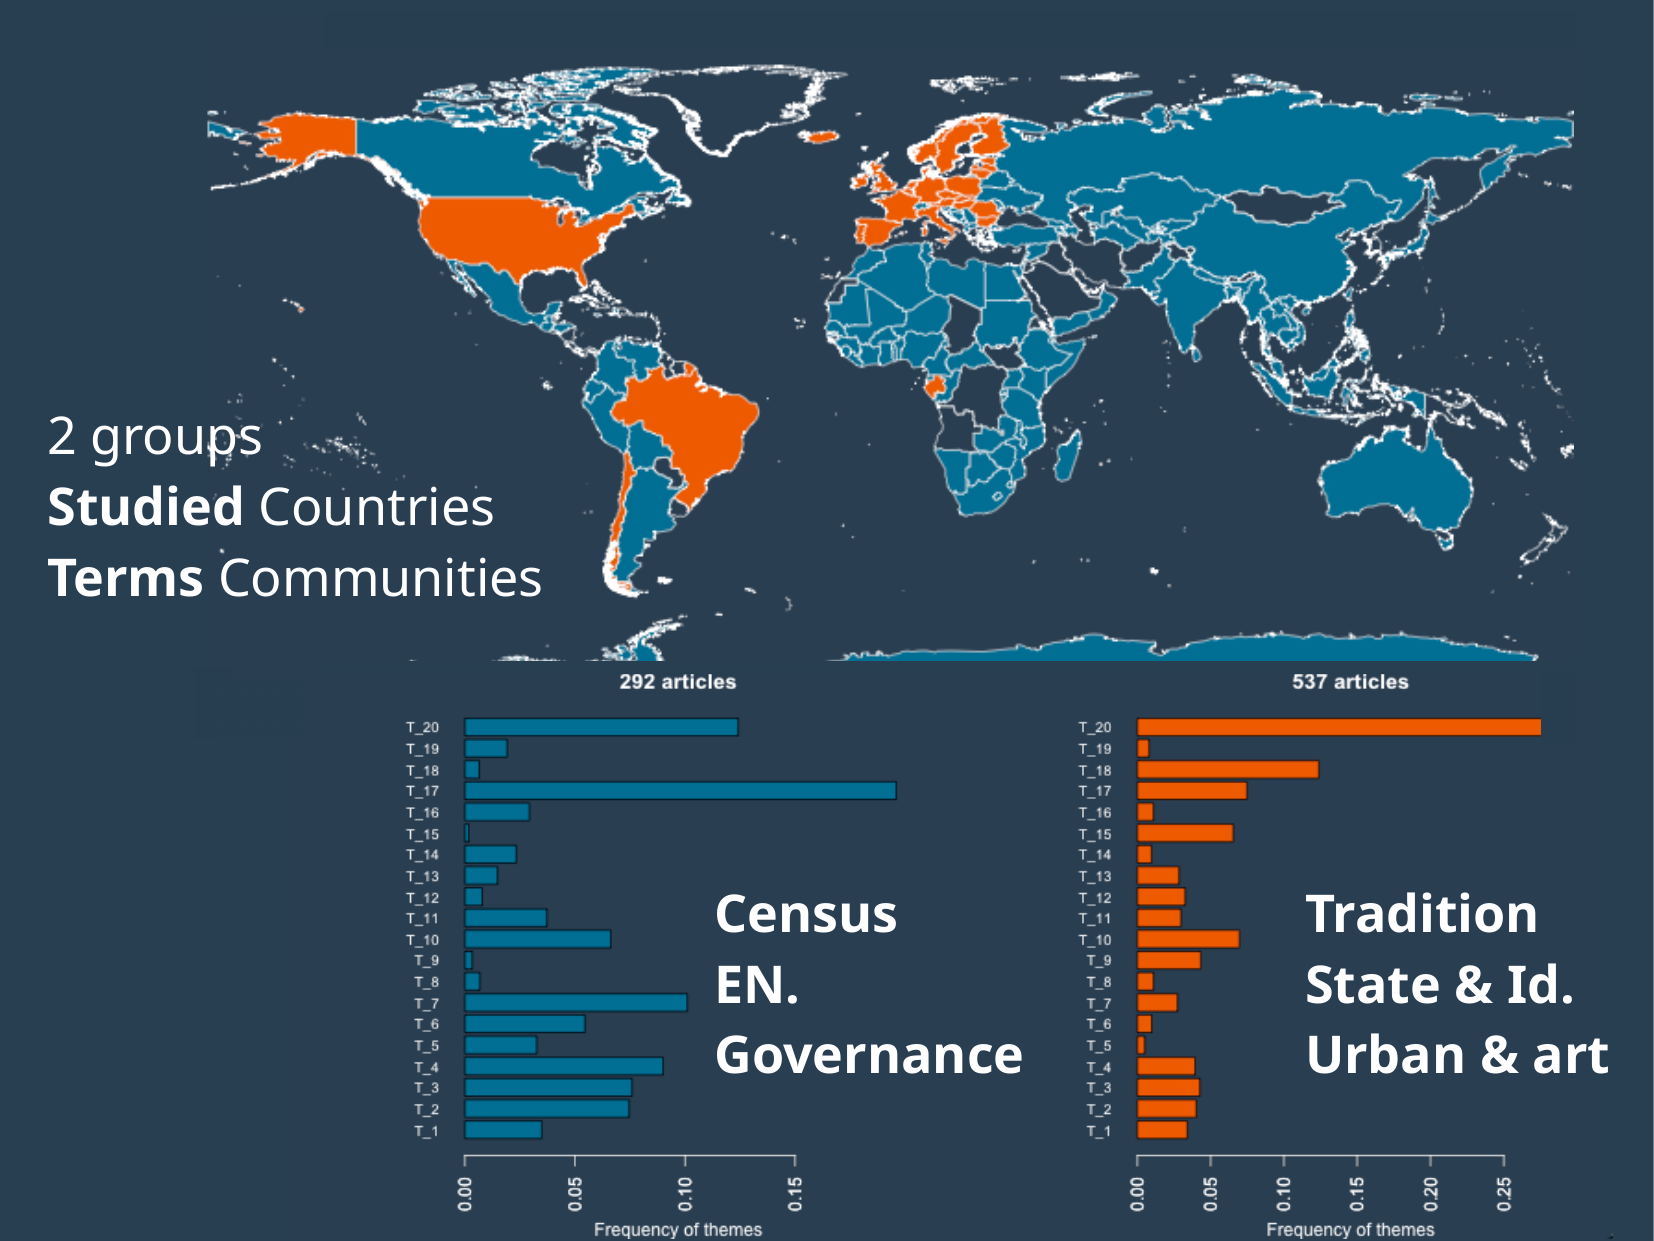

Declared Keywords (HC)
2 groups
Studied Countries
Terms Communities
Tradition
State & Id.
Urban & art
Census
EN.
Governance